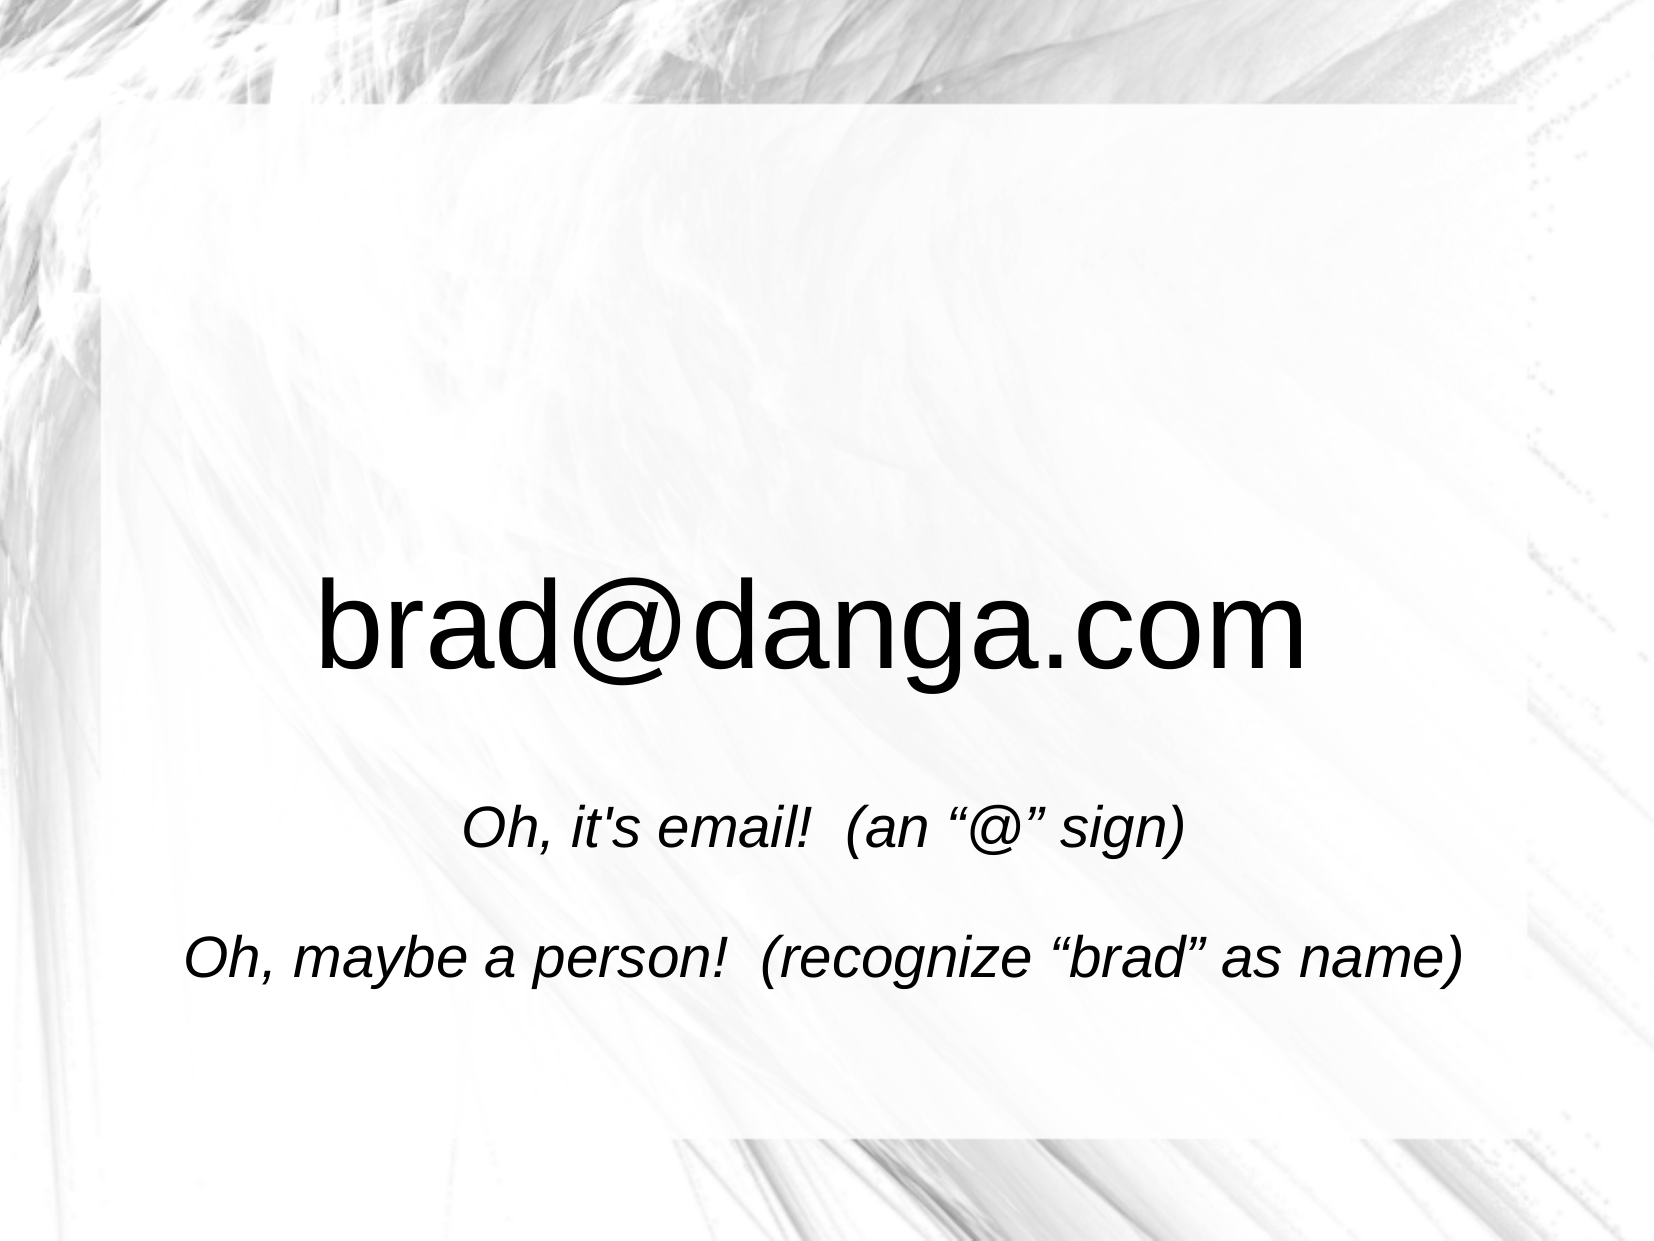

# brad@danga.com
Oh, it's email! (an “@” sign)
Oh, maybe a person! (recognize “brad” as name)